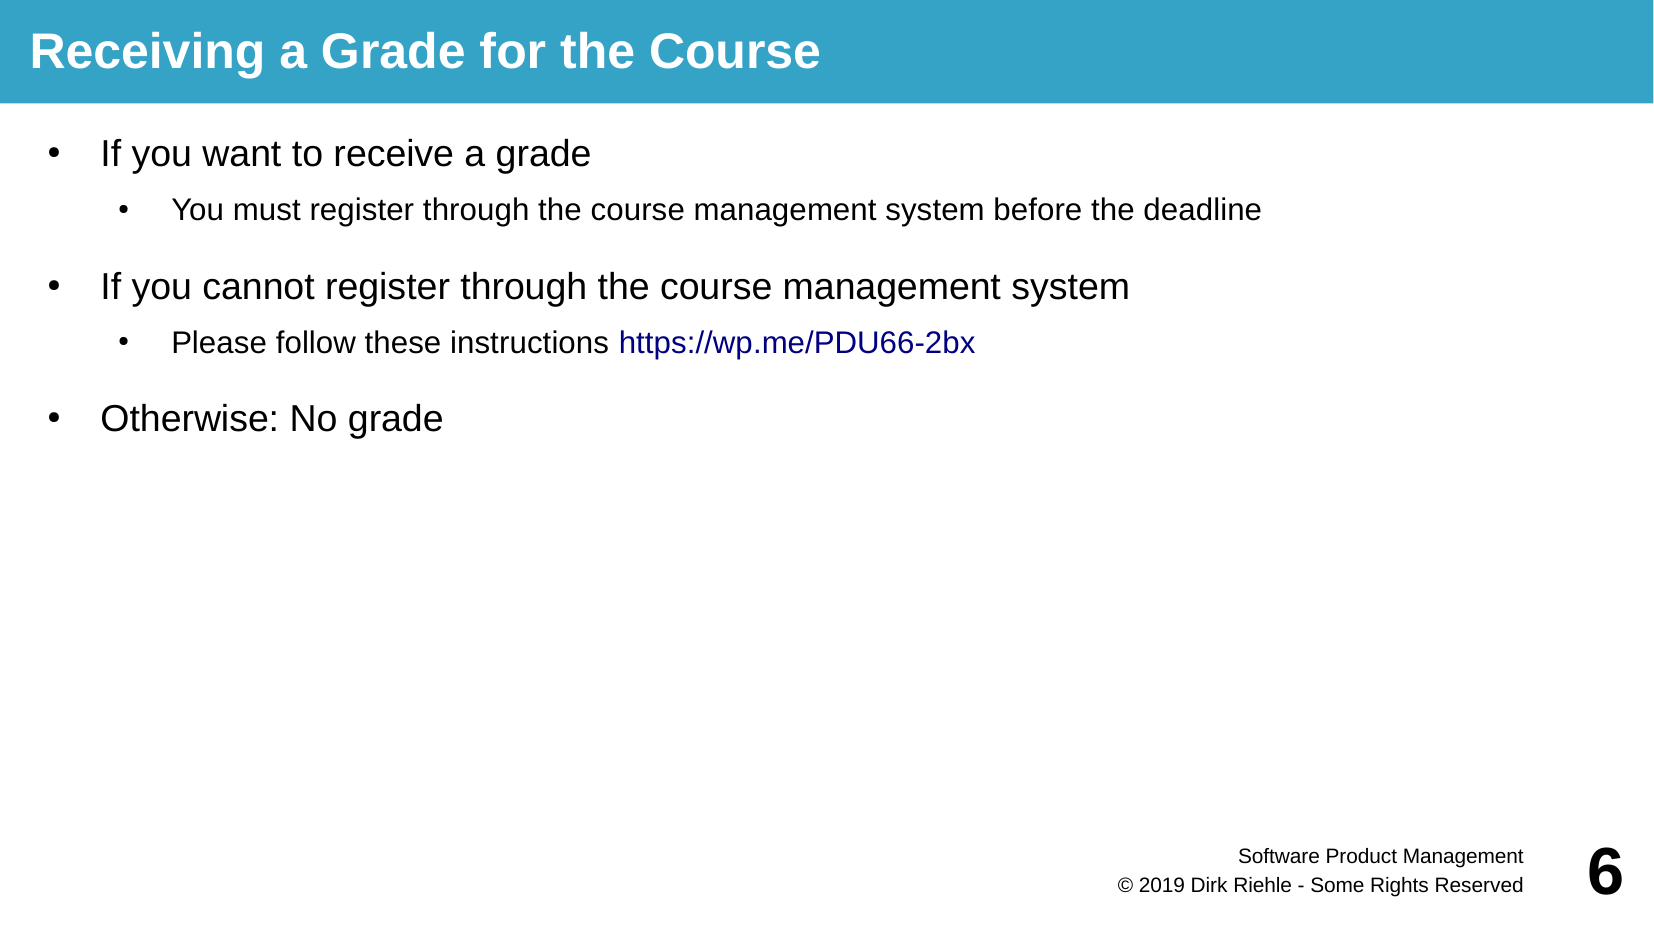

# Receiving a Grade for the Course
If you want to receive a grade
You must register through the course management system before the deadline
If you cannot register through the course management system
Please follow these instructions https://wp.me/PDU66-2bx
Otherwise: No grade
Software Product Management
6
© 2019 Dirk Riehle - Some Rights Reserved